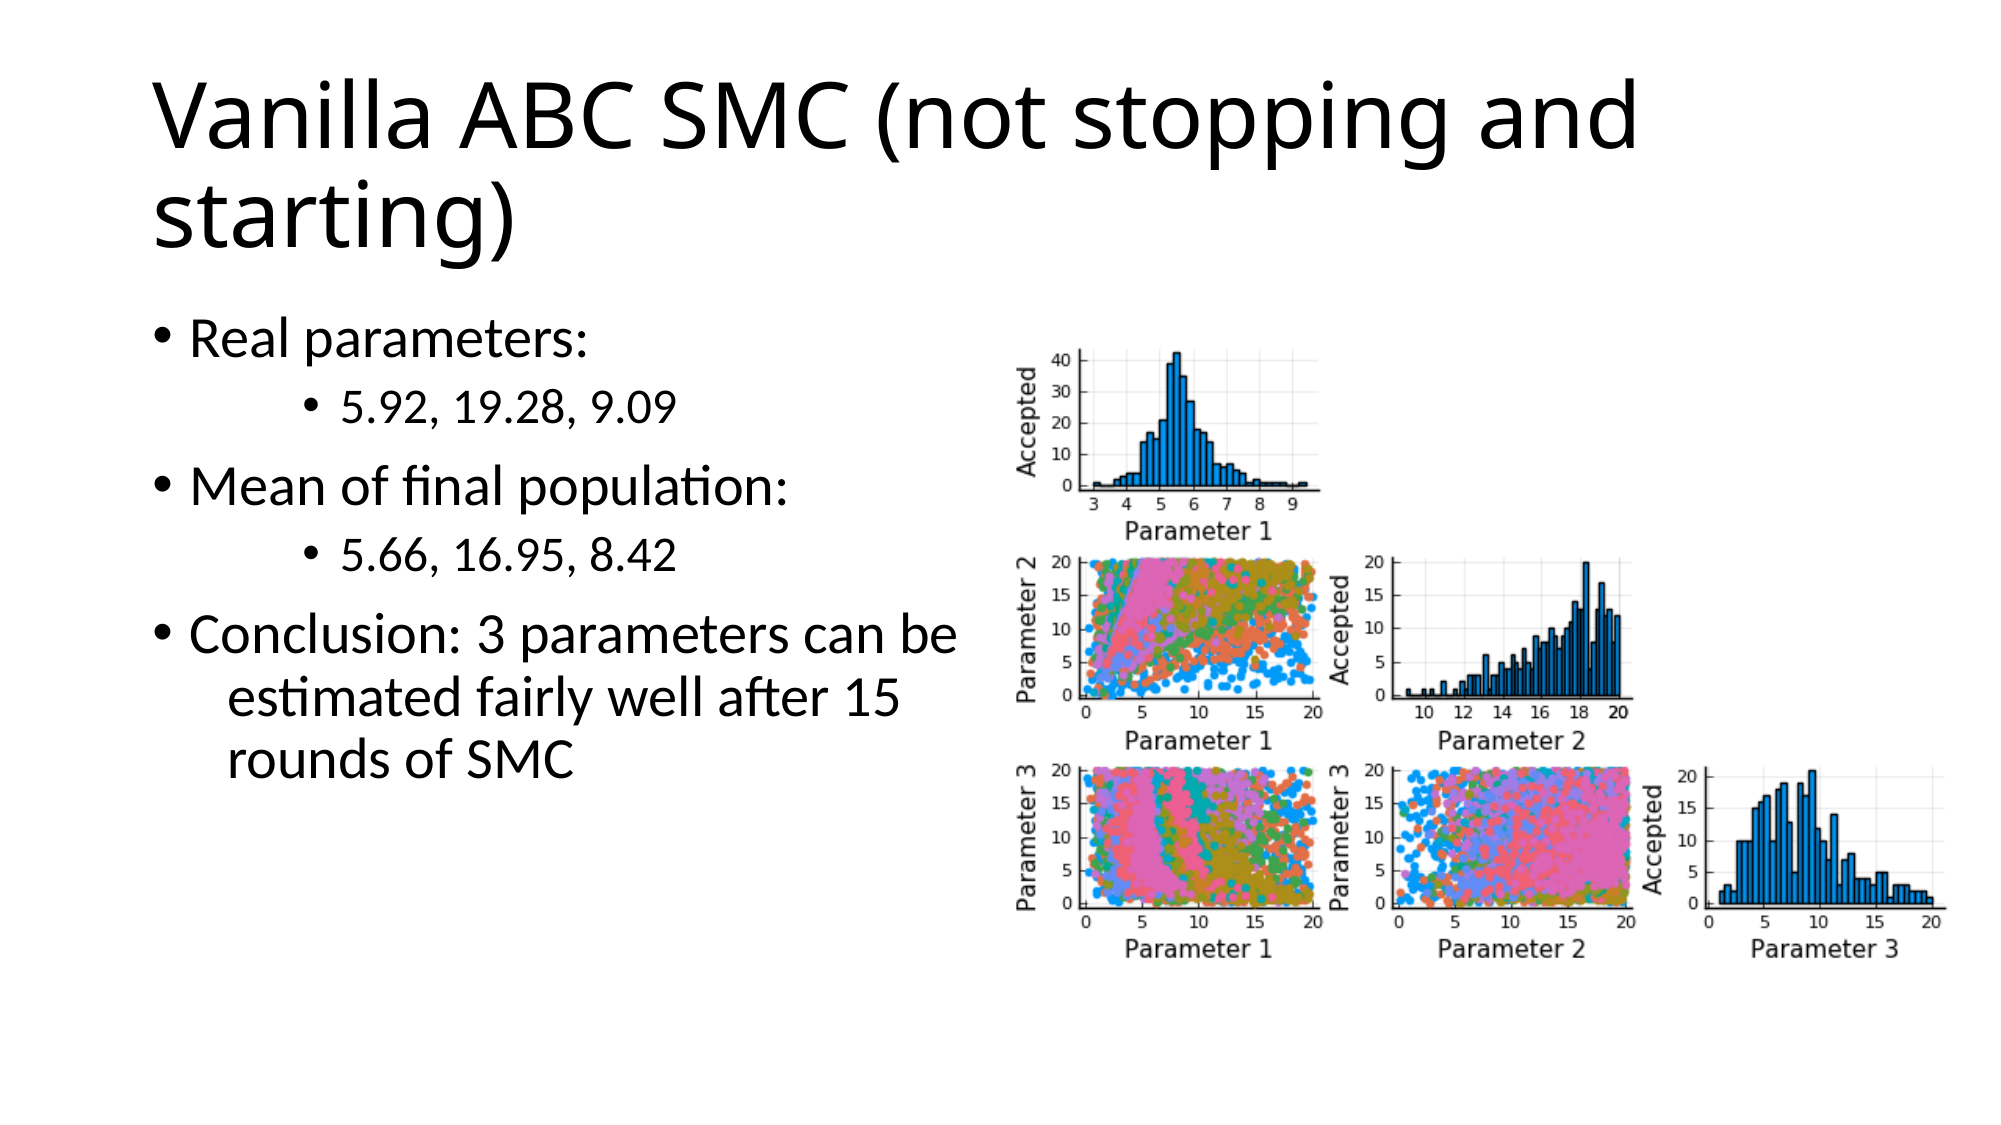

# Vanilla ABC SMC (not stopping and starting)
Real parameters:
5.92, 19.28, 9.09
Mean of final population:
5.66, 16.95, 8.42
Conclusion: 3 parameters can be estimated fairly well after 15 rounds of SMC